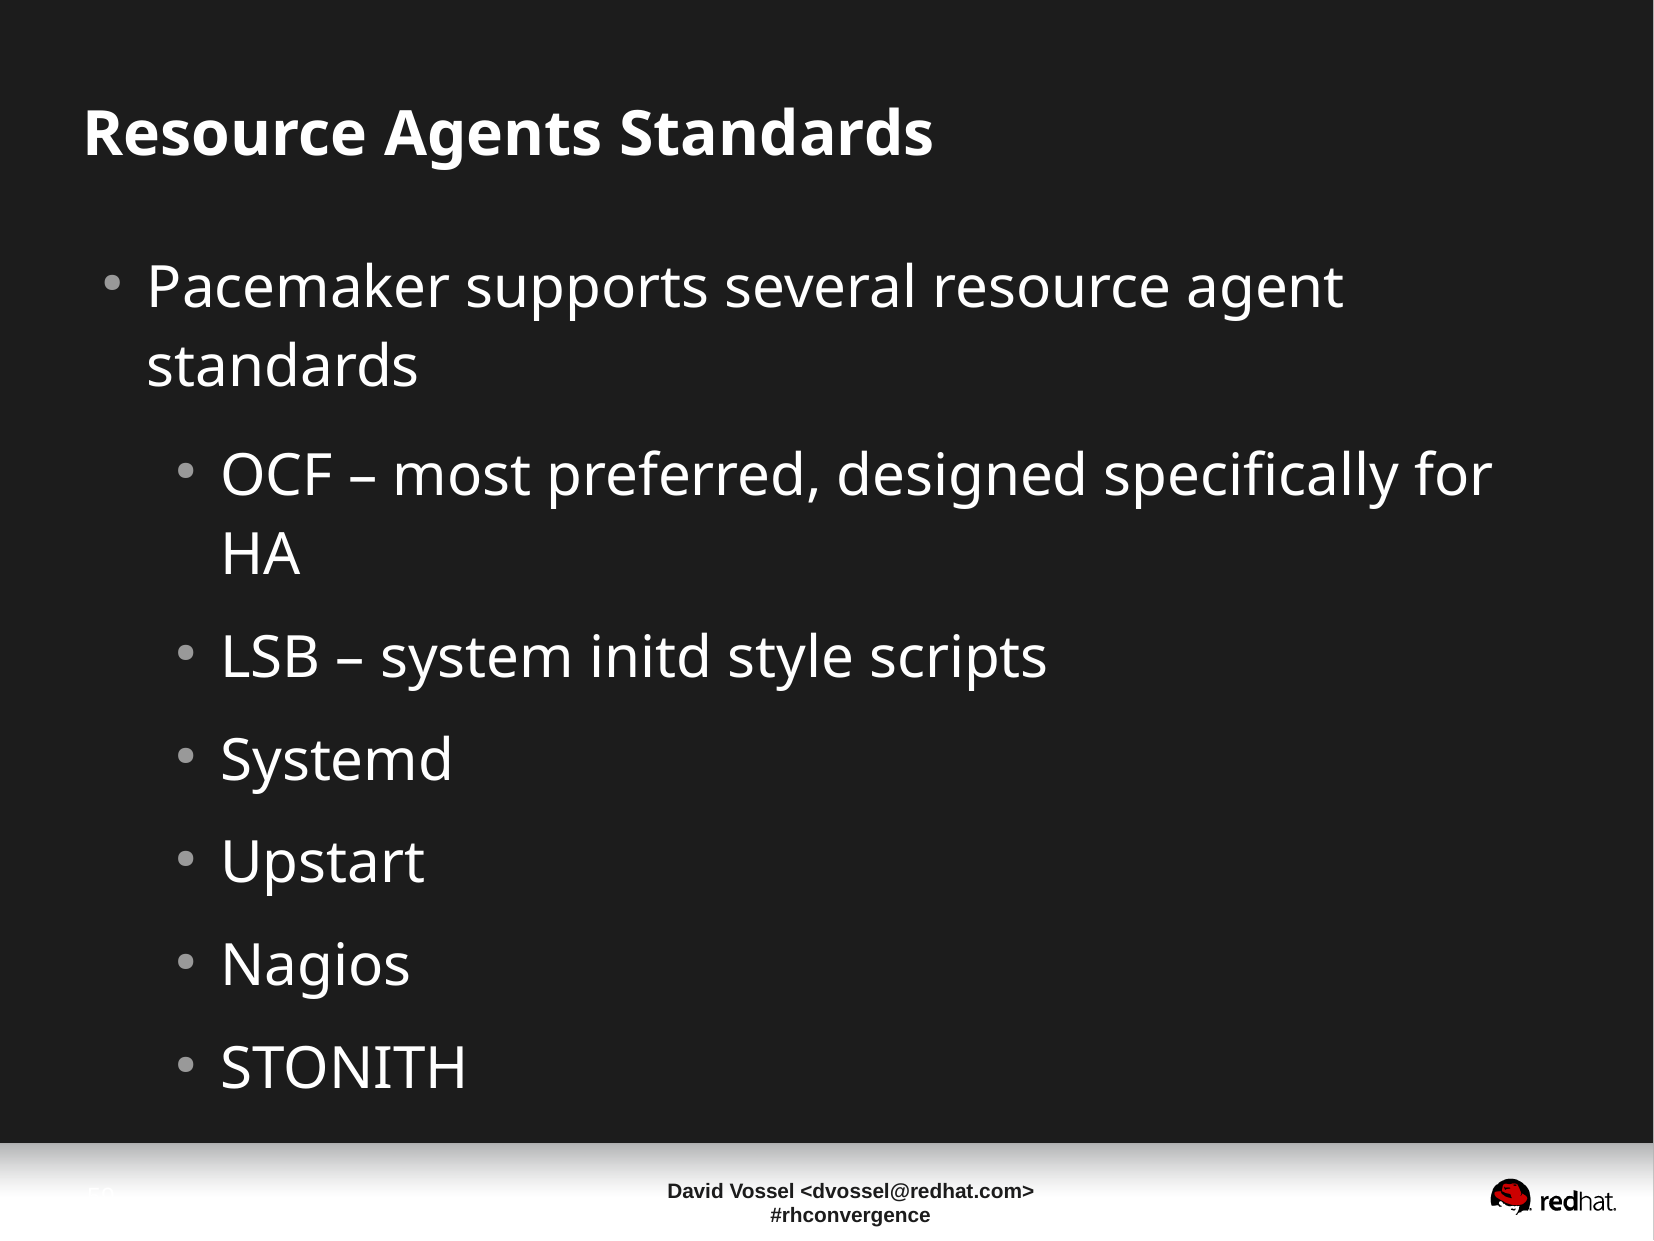

# Resource Agents Standards
Pacemaker supports several resource agent standards
OCF – most preferred, designed specifically for HA
LSB – system initd style scripts
Systemd
Upstart
Nagios
STONITH